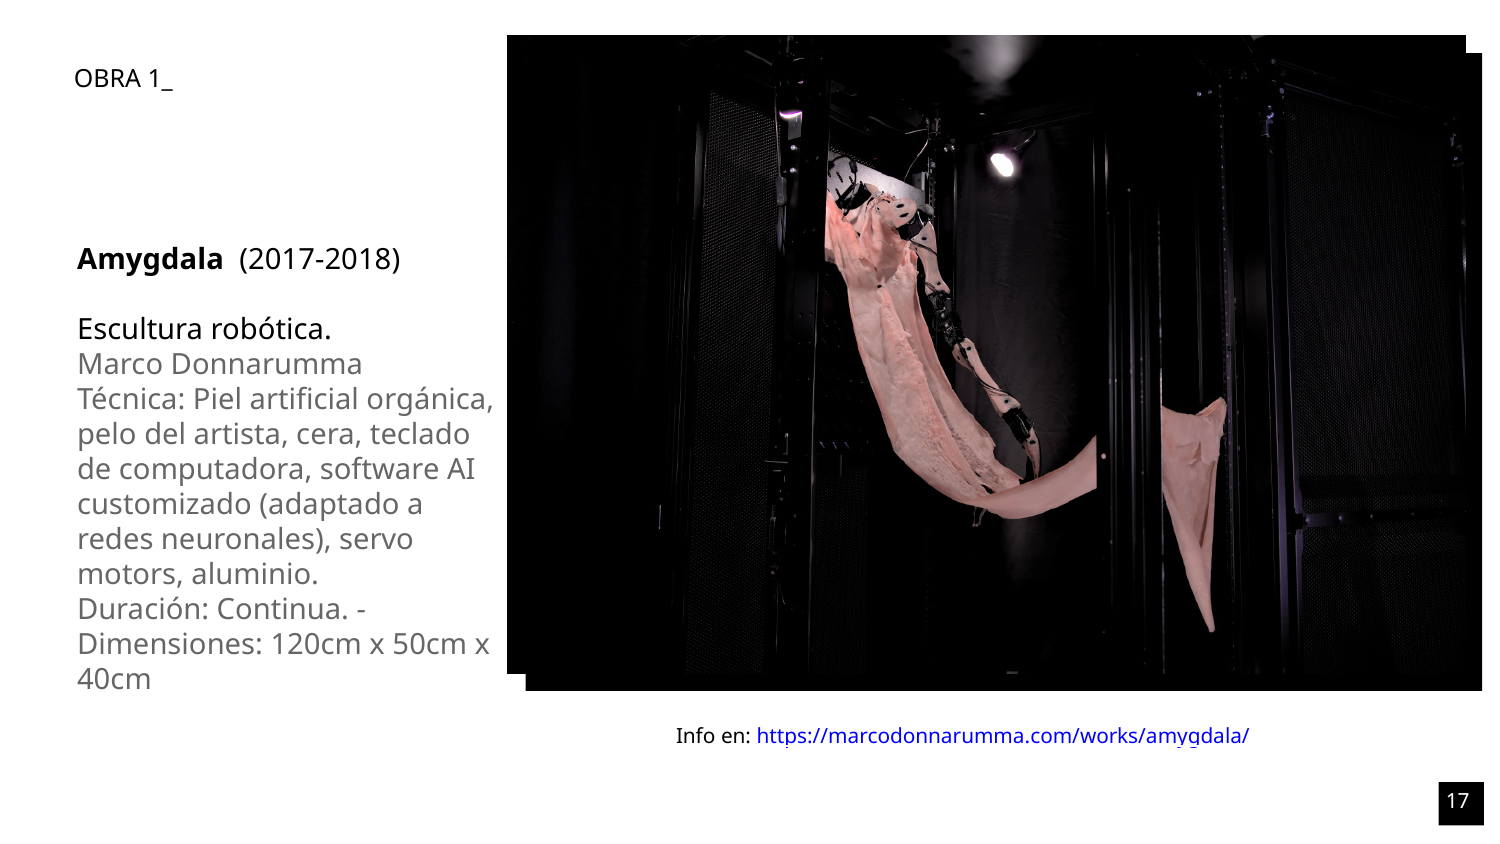

OBRA 1_
Amygdala (2017-2018)
Escultura robótica.
Marco Donnarumma
Técnica: Piel artificial orgánica, pelo del artista, cera, teclado de computadora, software AI customizado (adaptado a redes neuronales), servo motors, aluminio.
Duración: Continua. - Dimensiones: 120cm x 50cm x 40cm
Info en: https://marcodonnarumma.com/works/amygdala/